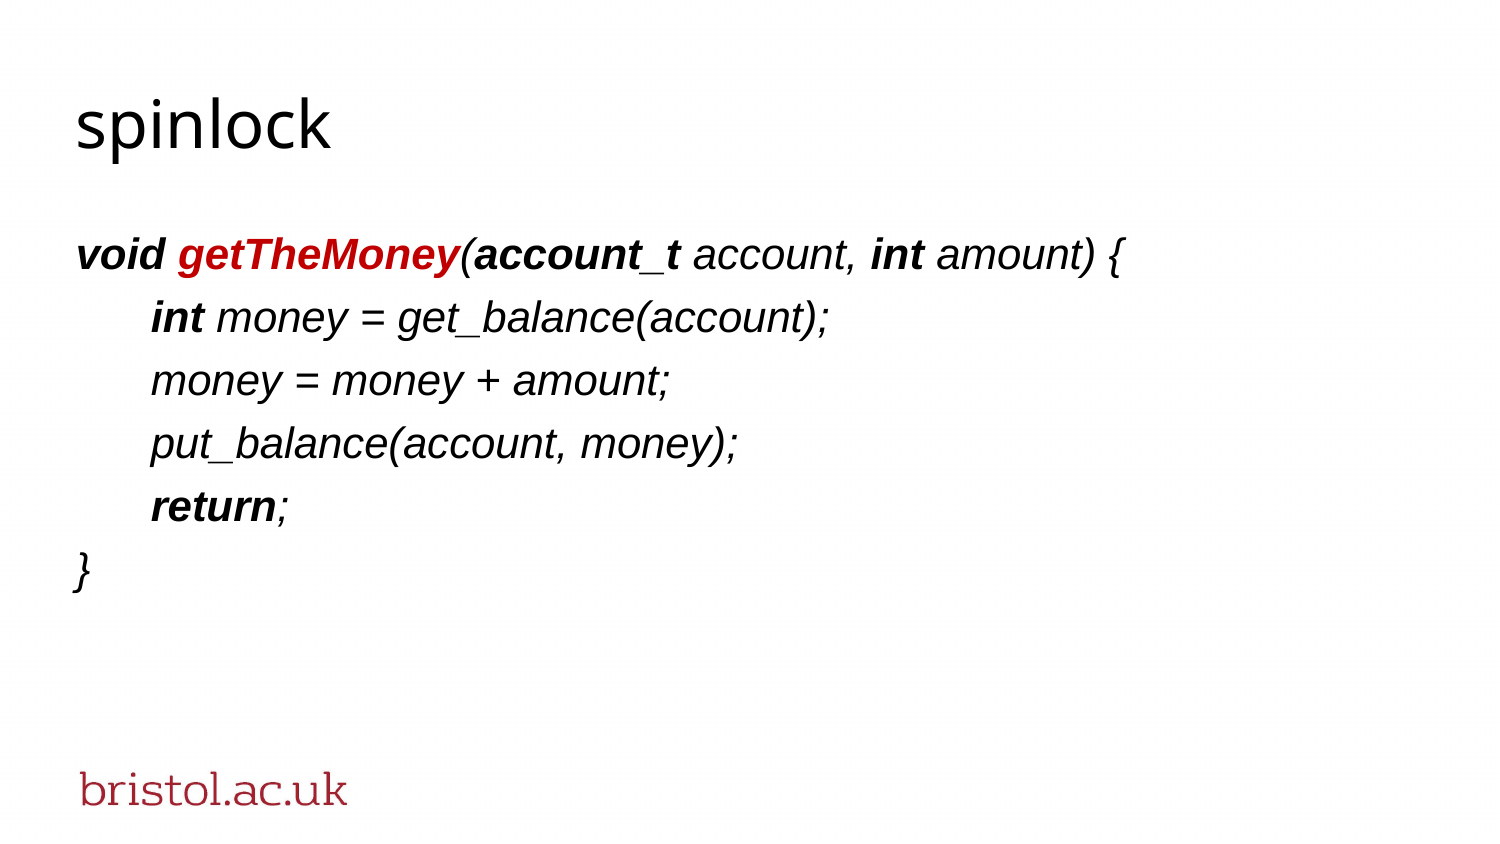

# spinlock
void getTheMoney(account_t account, int amount) {
	int money = get_balance(account);
	money = money + amount;
	put_balance(account, money);
	return;
}